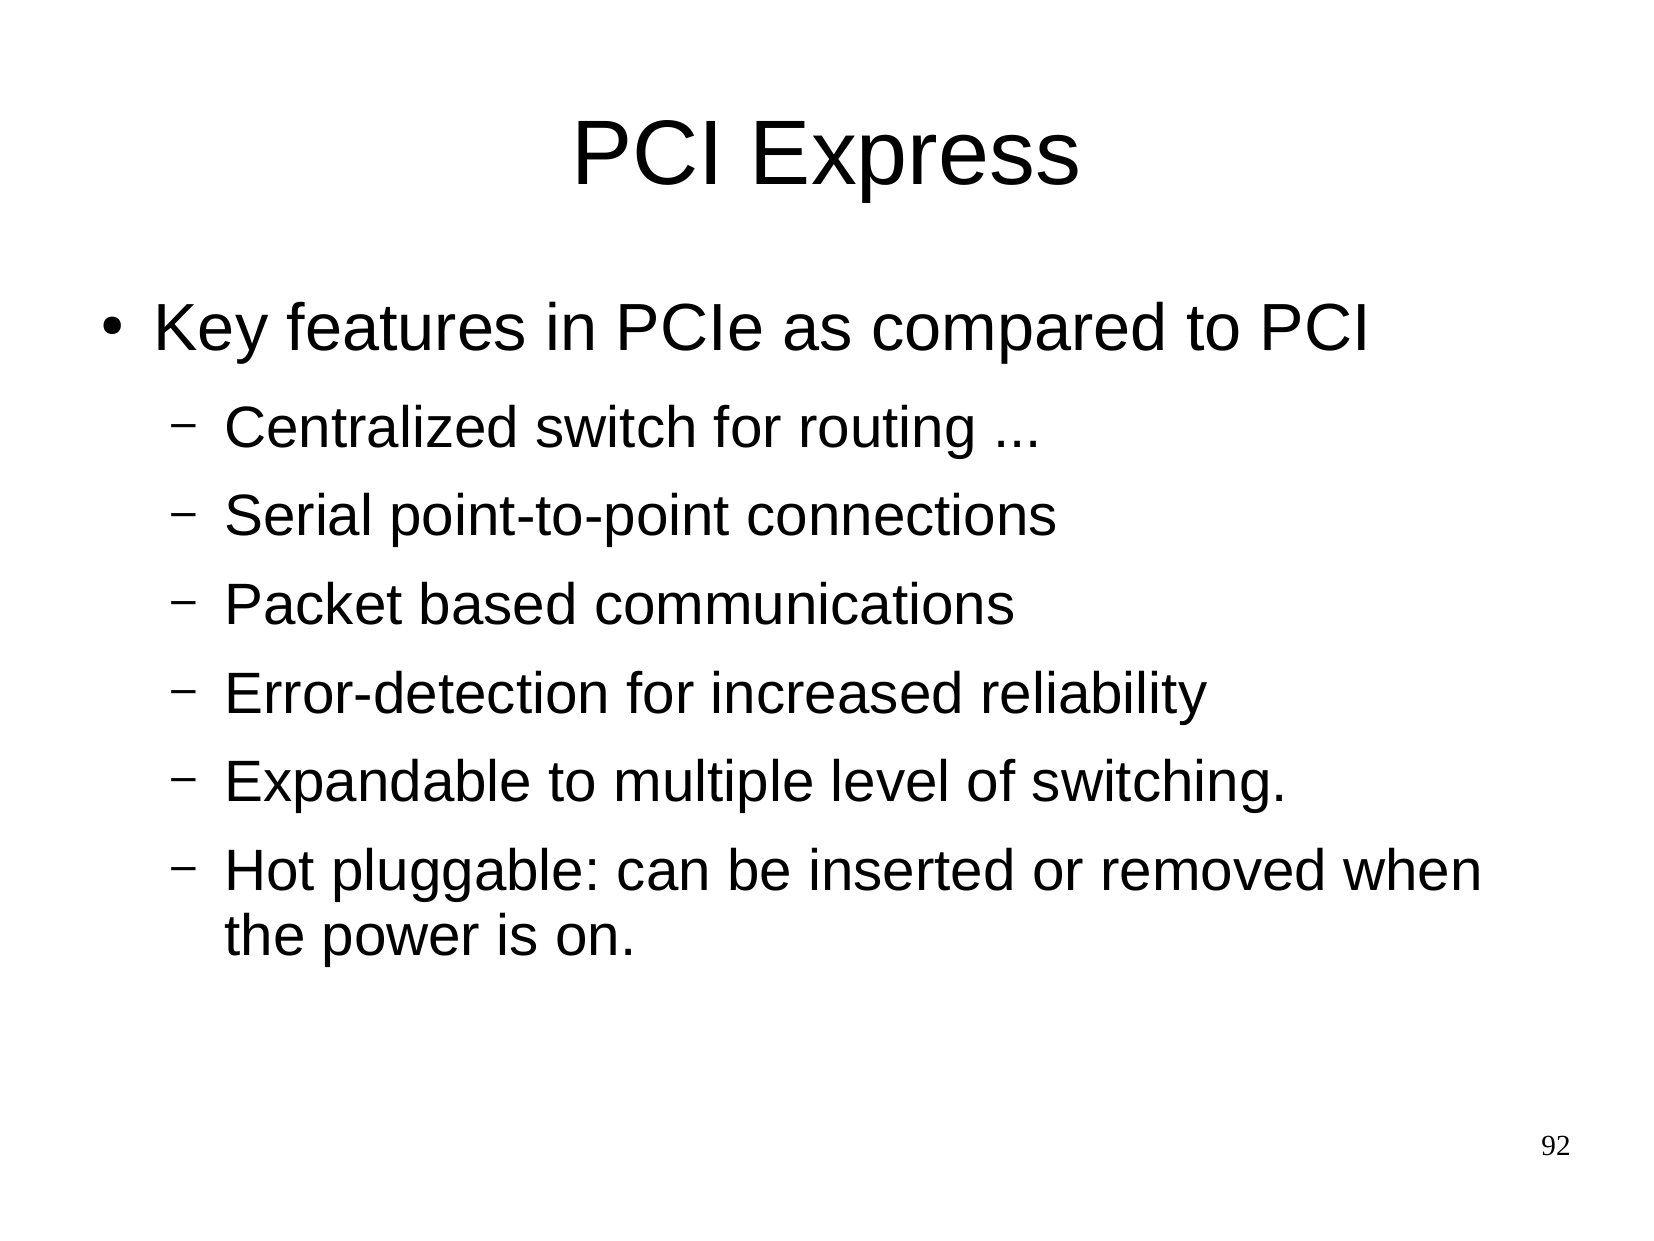

# PCI Express
Key features in PCIe as compared to PCI
Centralized switch for routing ...
Serial point-to-point connections
Packet based communications
Error-detection for increased reliability
Expandable to multiple level of switching.
Hot pluggable: can be inserted or removed when the power is on.
92